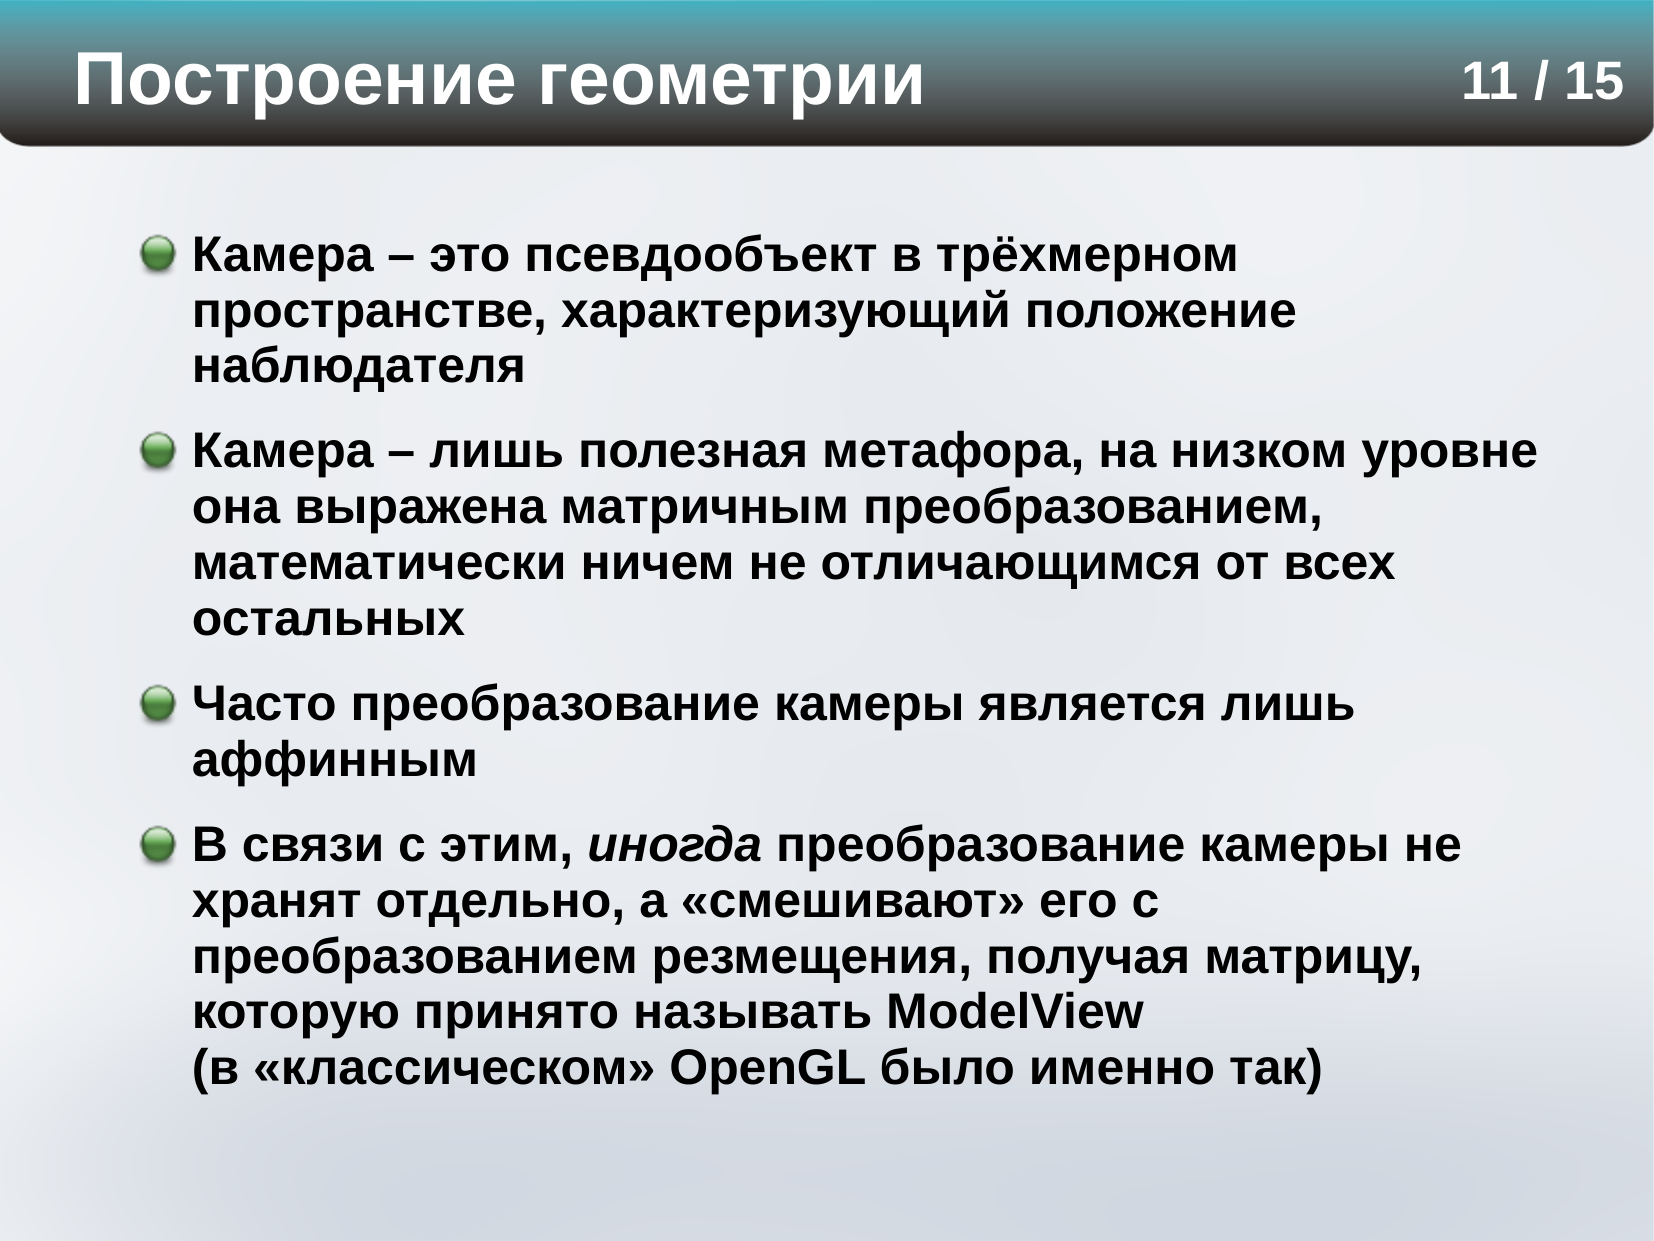

Построение геометрии
Камера – это псевдообъект в трёхмерном пространстве, характеризующий положение наблюдателя
Камера – лишь полезная метафора, на низком уровне она выражена матричным преобразованием, математически ничем не отличающимся от всех остальных
Часто преобразование камеры является лишь аффинным
В связи с этим, иногда преобразование камеры не хранят отдельно, а «смешивают» его с преобразованием резмещения, получая матрицу, которую принято называть ModelView
(в «классическом» OpenGL было именно так)